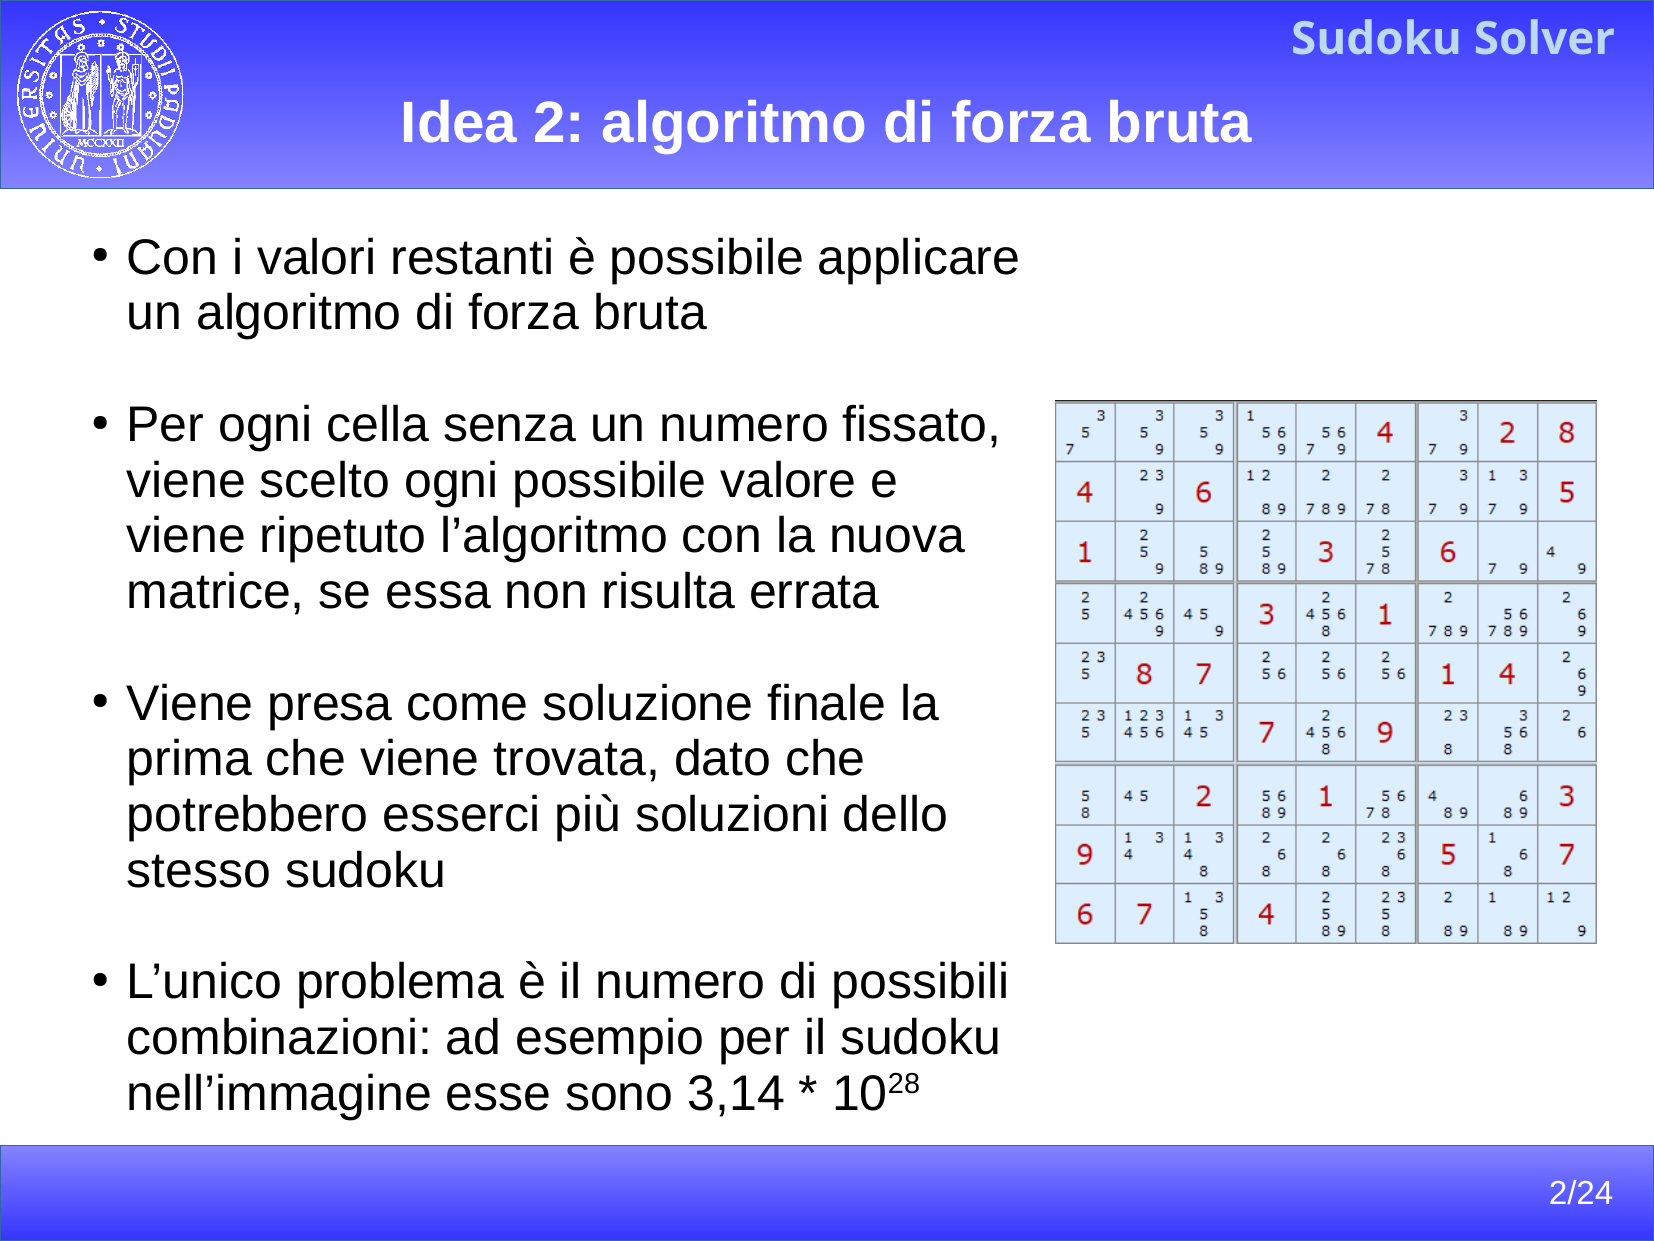

Sudoku Solver
Idea 2: algoritmo di forza bruta
Con i valori restanti è possibile applicare un algoritmo di forza bruta
Per ogni cella senza un numero fissato, viene scelto ogni possibile valore e viene ripetuto l’algoritmo con la nuova matrice, se essa non risulta errata
Viene presa come soluzione finale la prima che viene trovata, dato che potrebbero esserci più soluzioni dello stesso sudoku
L’unico problema è il numero di possibili combinazioni: ad esempio per il sudoku nell’immagine esse sono 3,14 * 1028
2/24